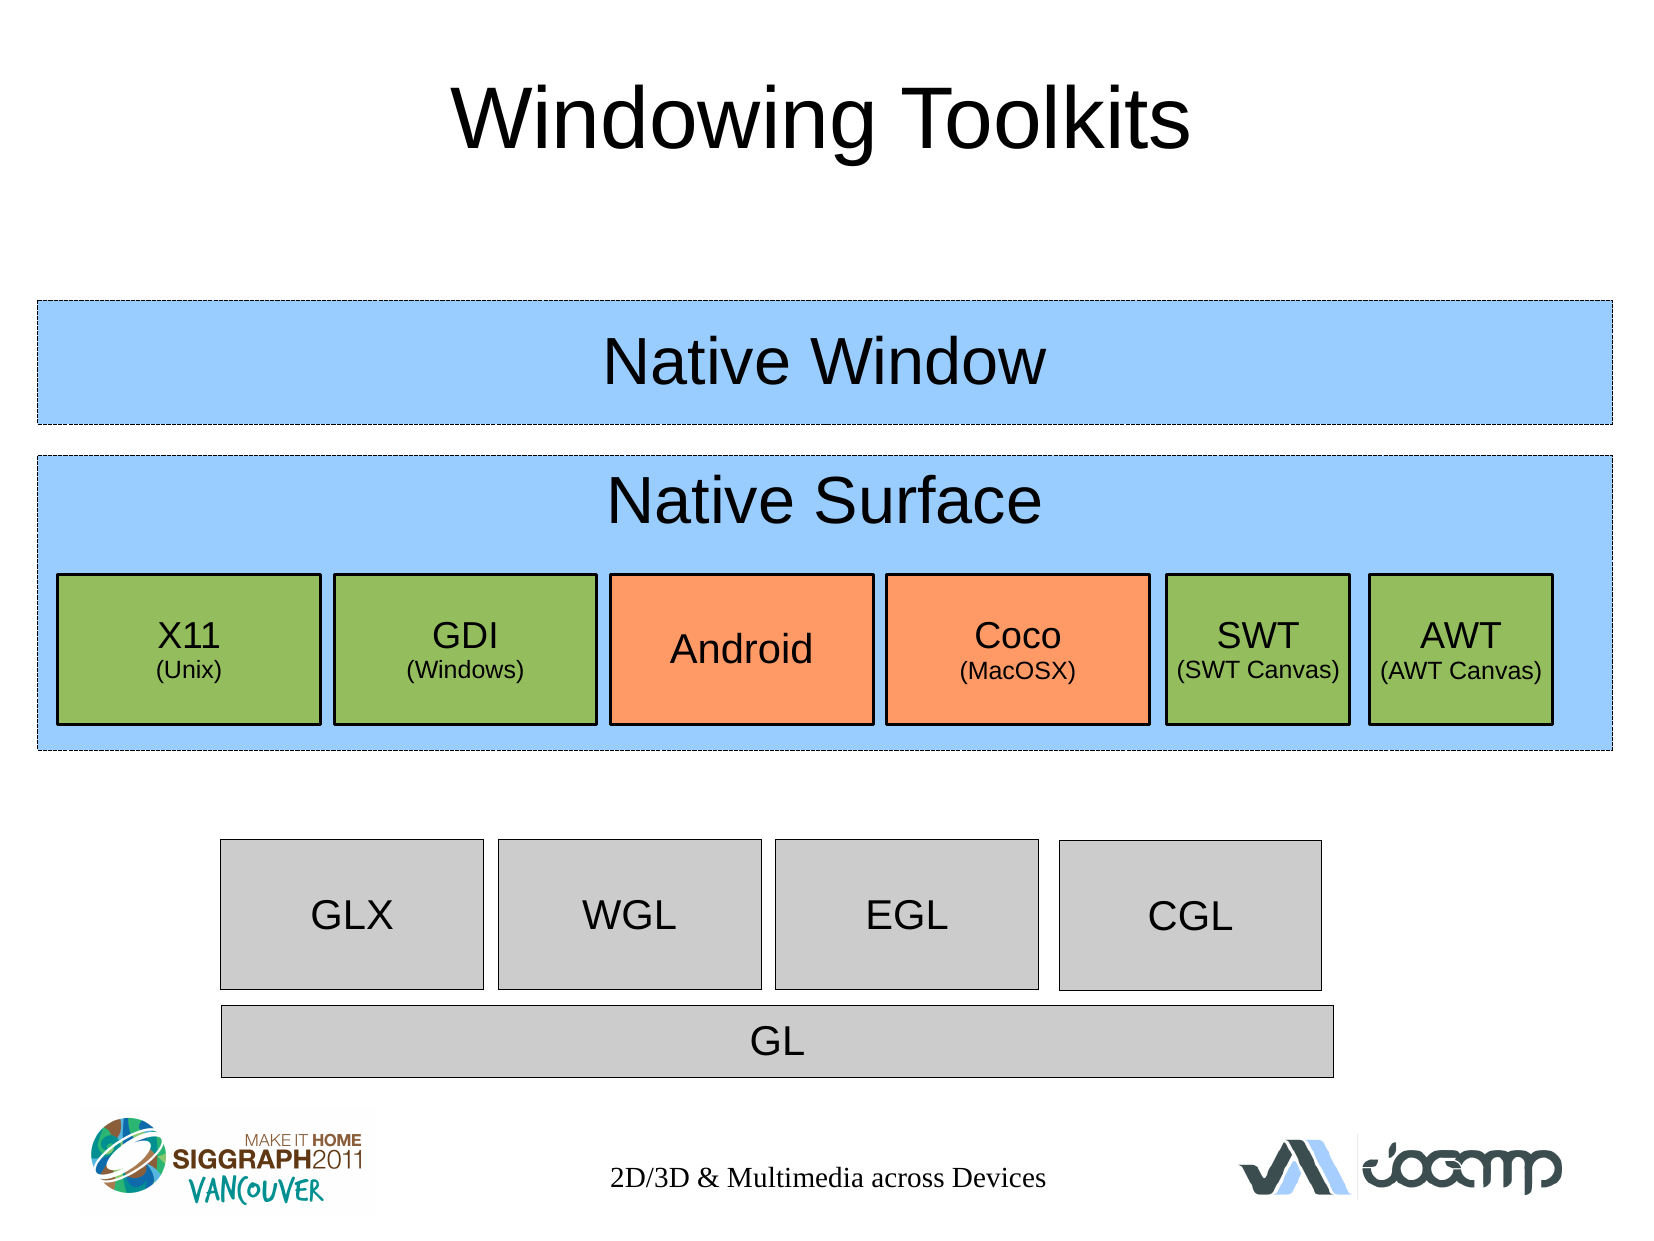

# Windowing Toolkits
Native Window
Native Surface
X11
(Unix)
GDI
(Windows)
Android
SWT
(SWT Canvas)
Coco
(MacOSX)
AWT
(AWT Canvas)
GLX
WGL
EGL
CGL
GL
2D/3D & Multimedia across Devices